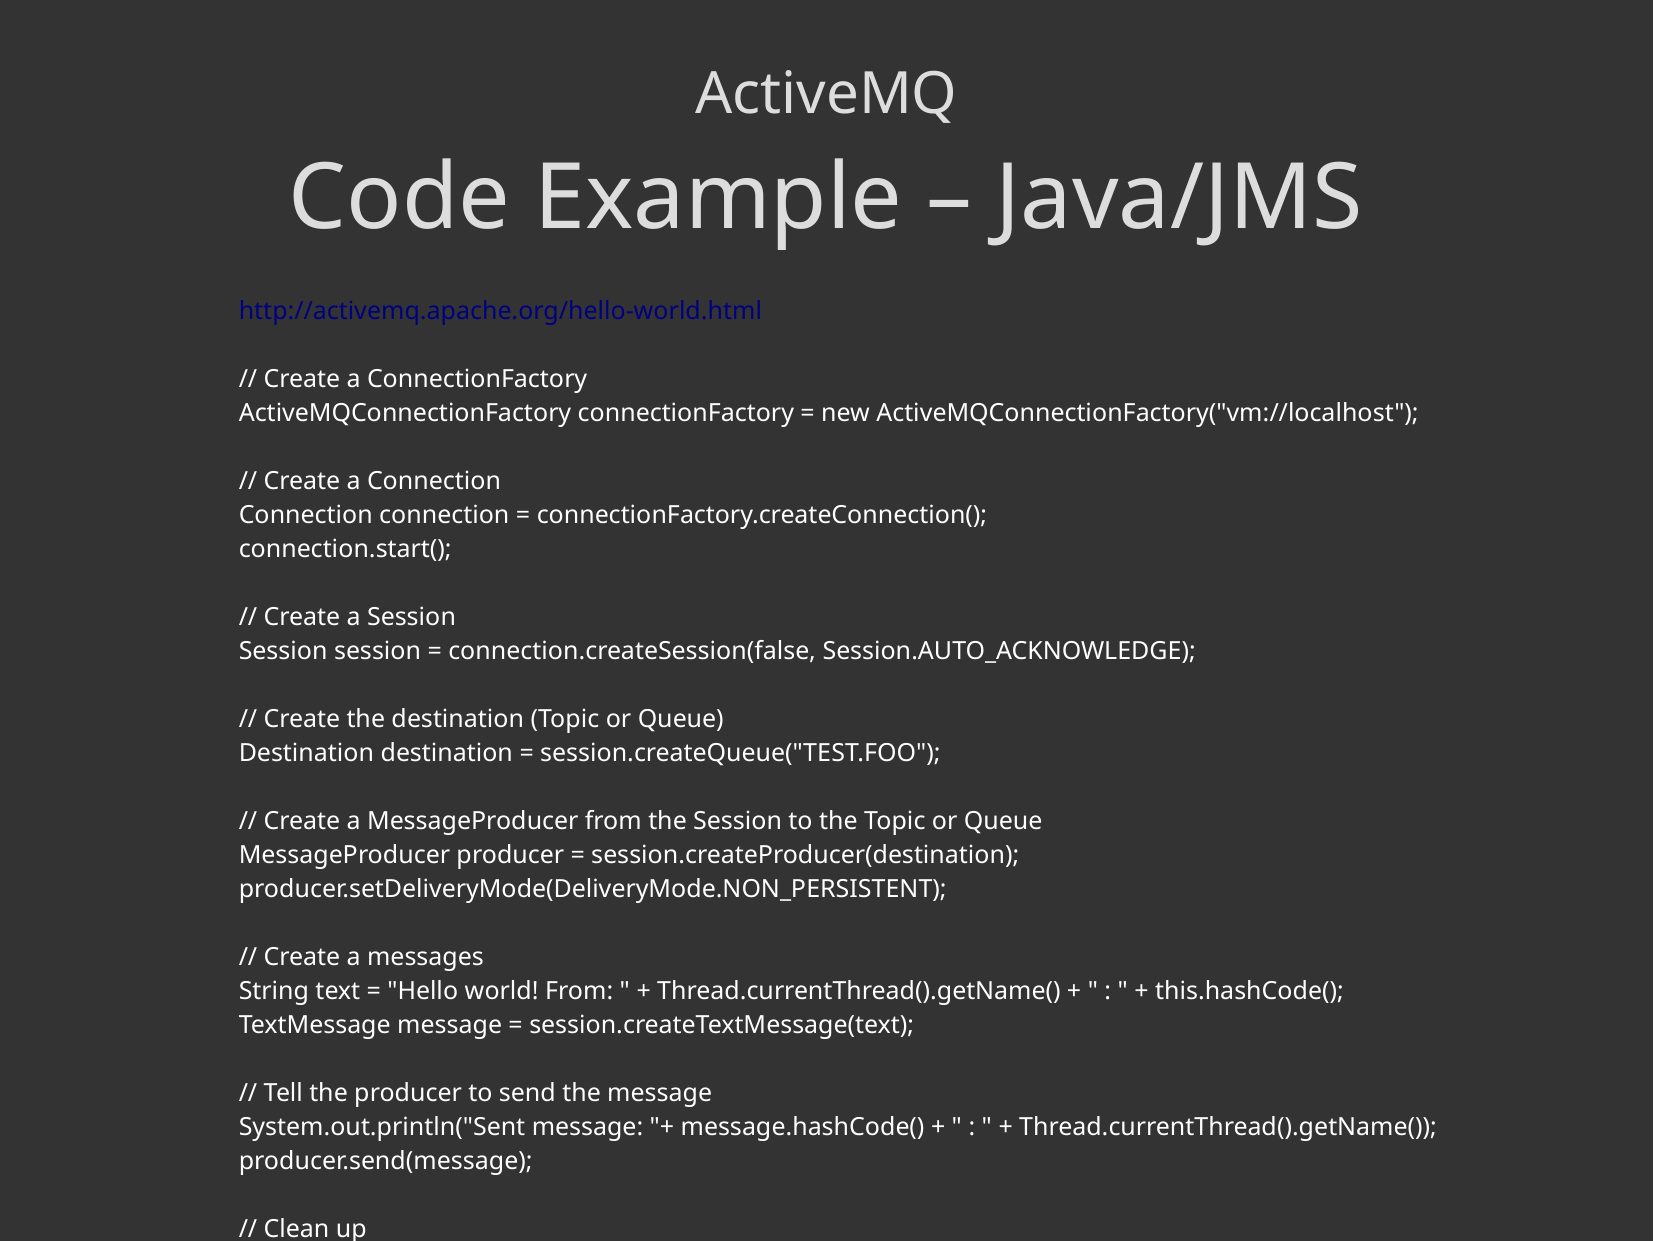

# ActiveMQ Code Example – Java/JMS
 http://activemq.apache.org/hello-world.html
 // Create a ConnectionFactory
 ActiveMQConnectionFactory connectionFactory = new ActiveMQConnectionFactory("vm://localhost");
 // Create a Connection
 Connection connection = connectionFactory.createConnection();
 connection.start();
 // Create a Session
 Session session = connection.createSession(false, Session.AUTO_ACKNOWLEDGE);
 // Create the destination (Topic or Queue)
 Destination destination = session.createQueue("TEST.FOO");
 // Create a MessageProducer from the Session to the Topic or Queue
 MessageProducer producer = session.createProducer(destination);
 producer.setDeliveryMode(DeliveryMode.NON_PERSISTENT);
 // Create a messages
 String text = "Hello world! From: " + Thread.currentThread().getName() + " : " + this.hashCode();
 TextMessage message = session.createTextMessage(text);
 // Tell the producer to send the message
 System.out.println("Sent message: "+ message.hashCode() + " : " + Thread.currentThread().getName());
 producer.send(message);
 // Clean up
 session.close();
 connection.close();